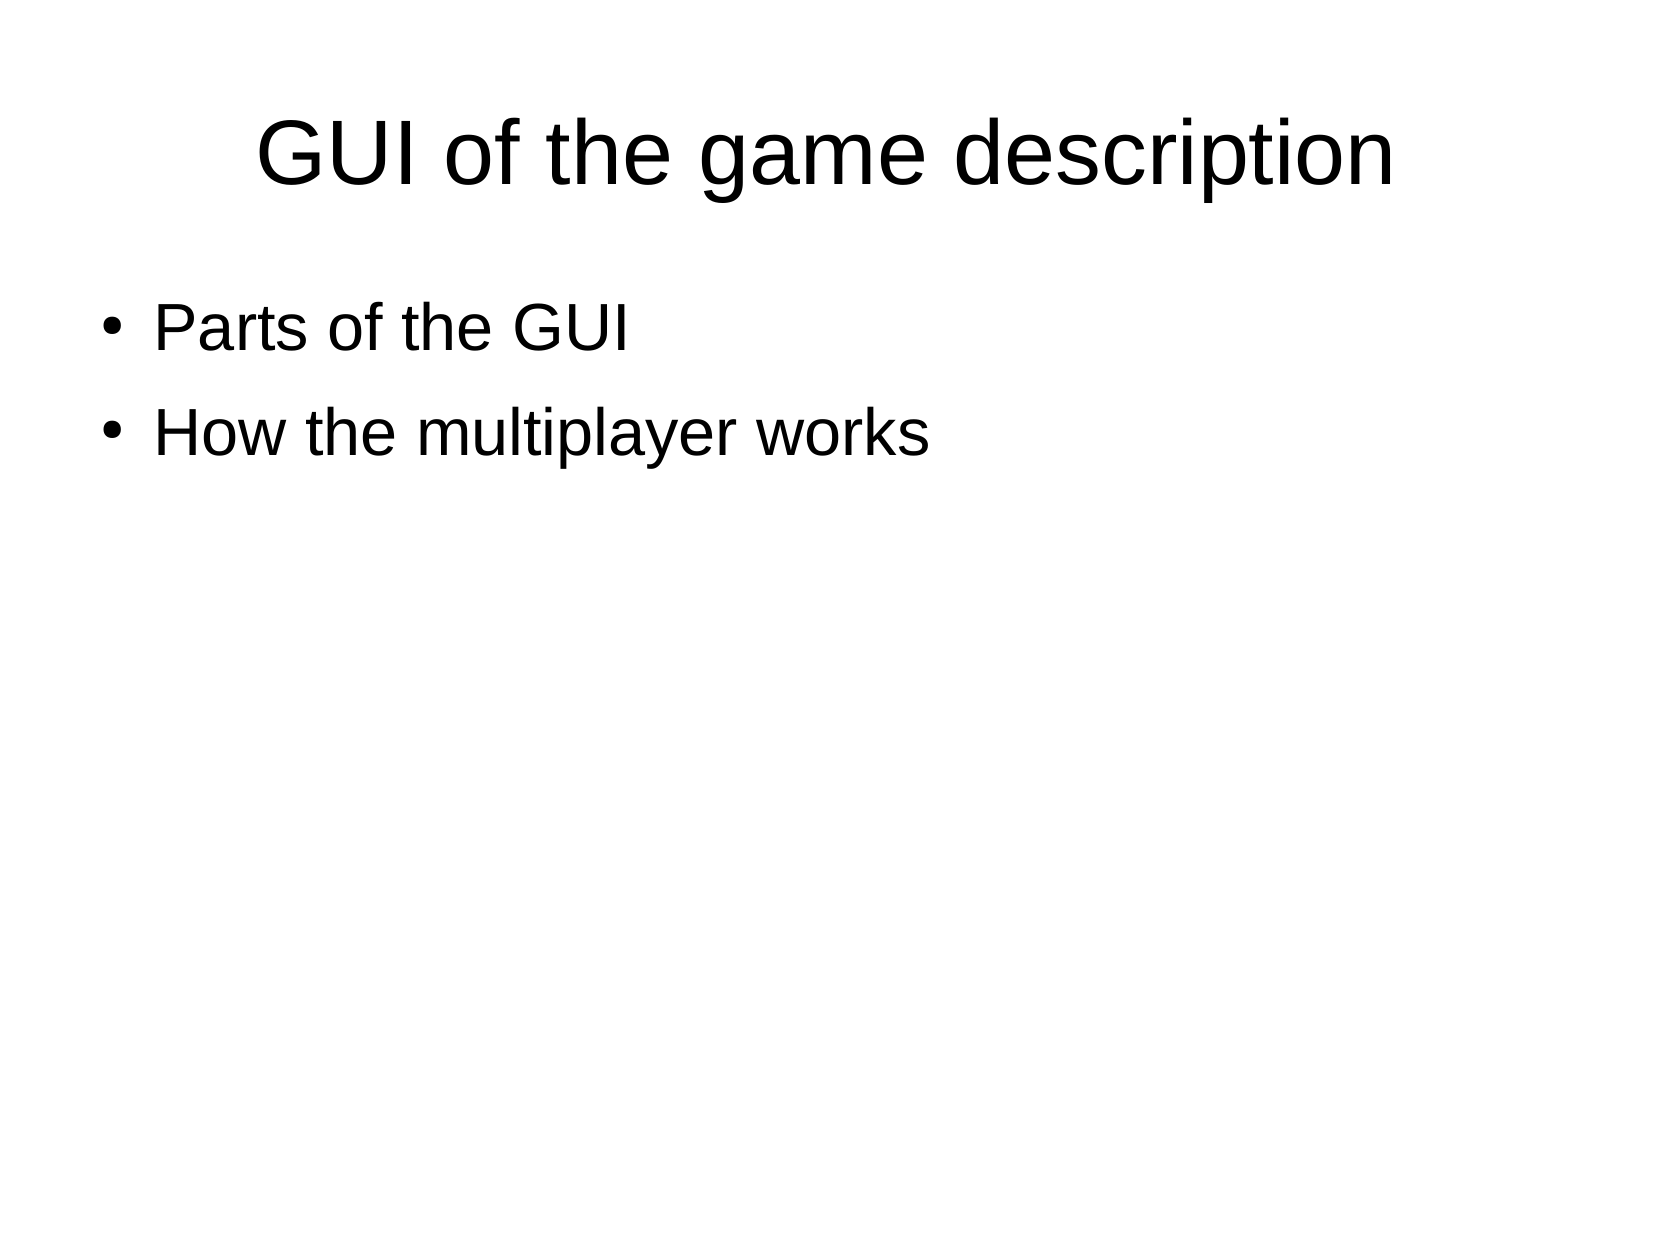

# GUI of the game description
Parts of the GUI
How the multiplayer works